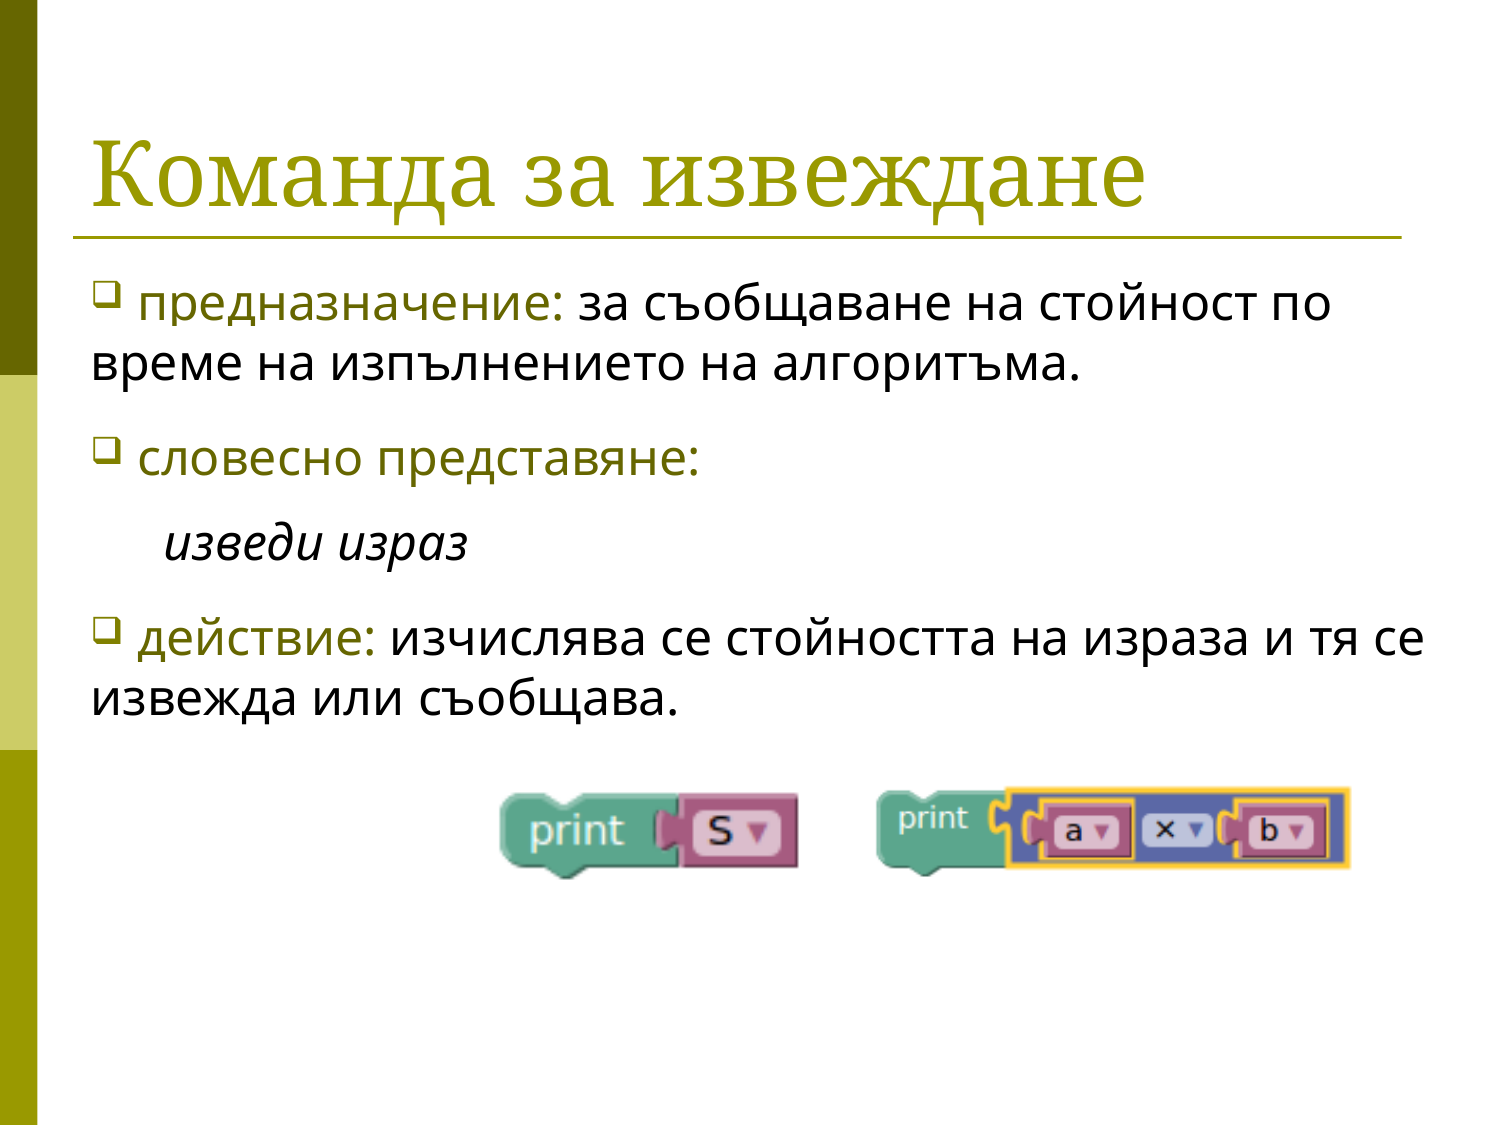

Команда за извеждане
# предназначение: за съобщаване на стойност по време на изпълнението на алгоритъма.
 словесно представяне:
	изведи израз
 действие: изчислява се стойността на израза и тя се извежда или съобщава.